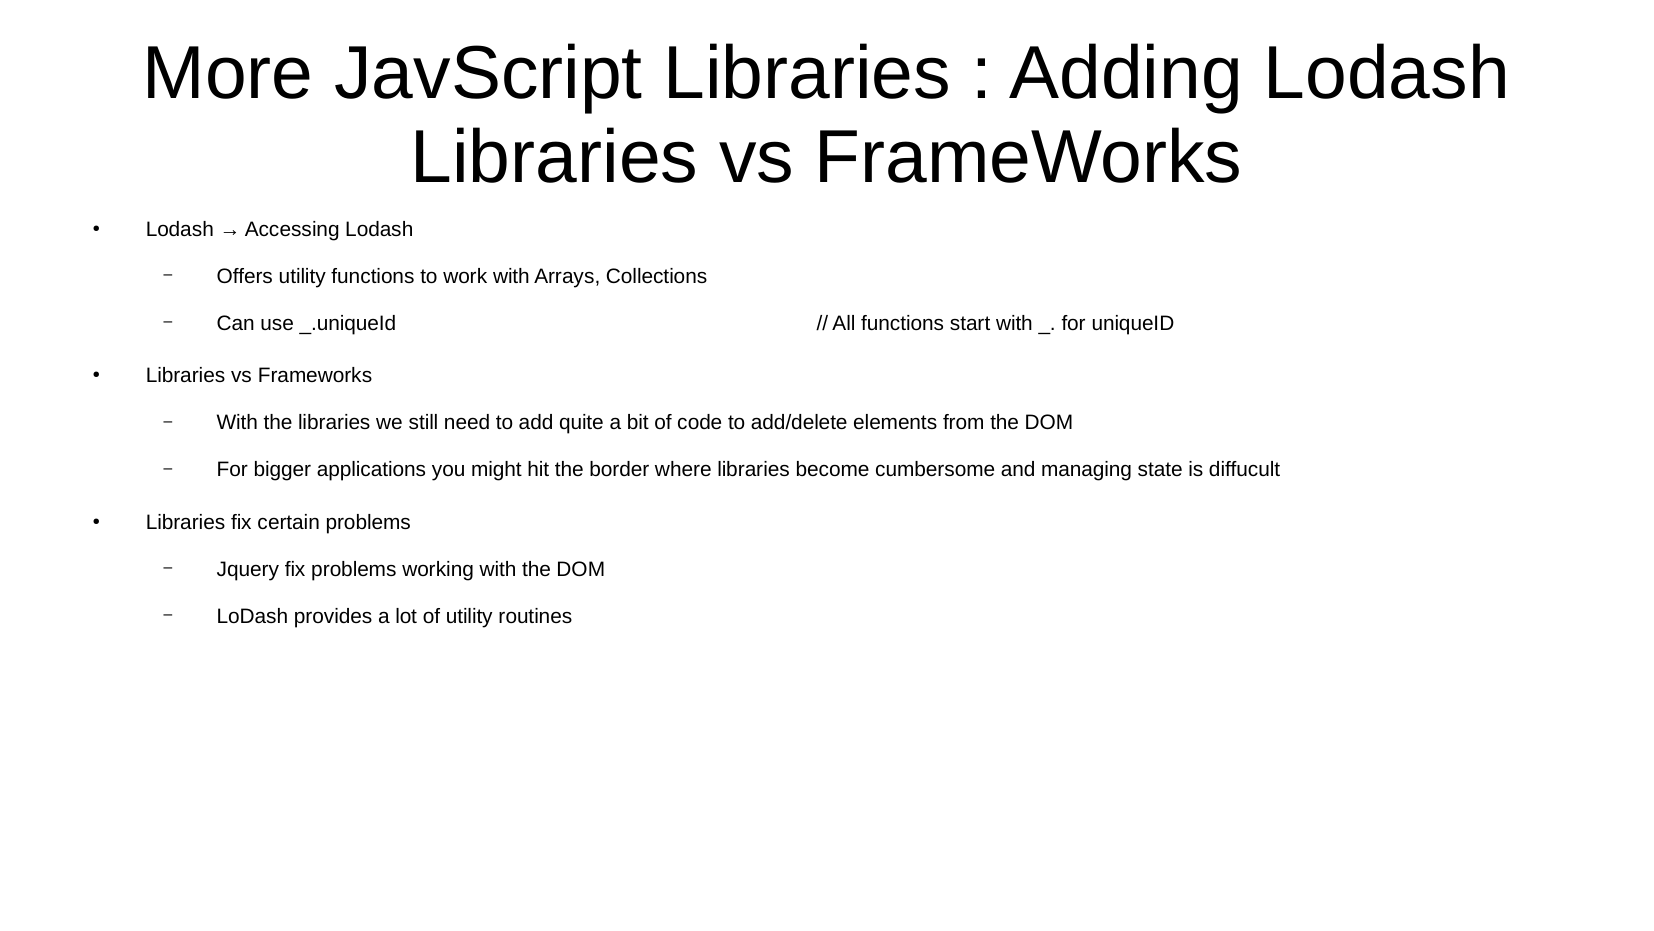

# More JavScript Libraries : Adding Lodash Libraries vs FrameWorks
Lodash → Accessing Lodash
Offers utility functions to work with Arrays, Collections
Can use _.uniqueId						// All functions start with _. for uniqueID
Libraries vs Frameworks
With the libraries we still need to add quite a bit of code to add/delete elements from the DOM
For bigger applications you might hit the border where libraries become cumbersome and managing state is diffucult
Libraries fix certain problems
Jquery fix problems working with the DOM
LoDash provides a lot of utility routines